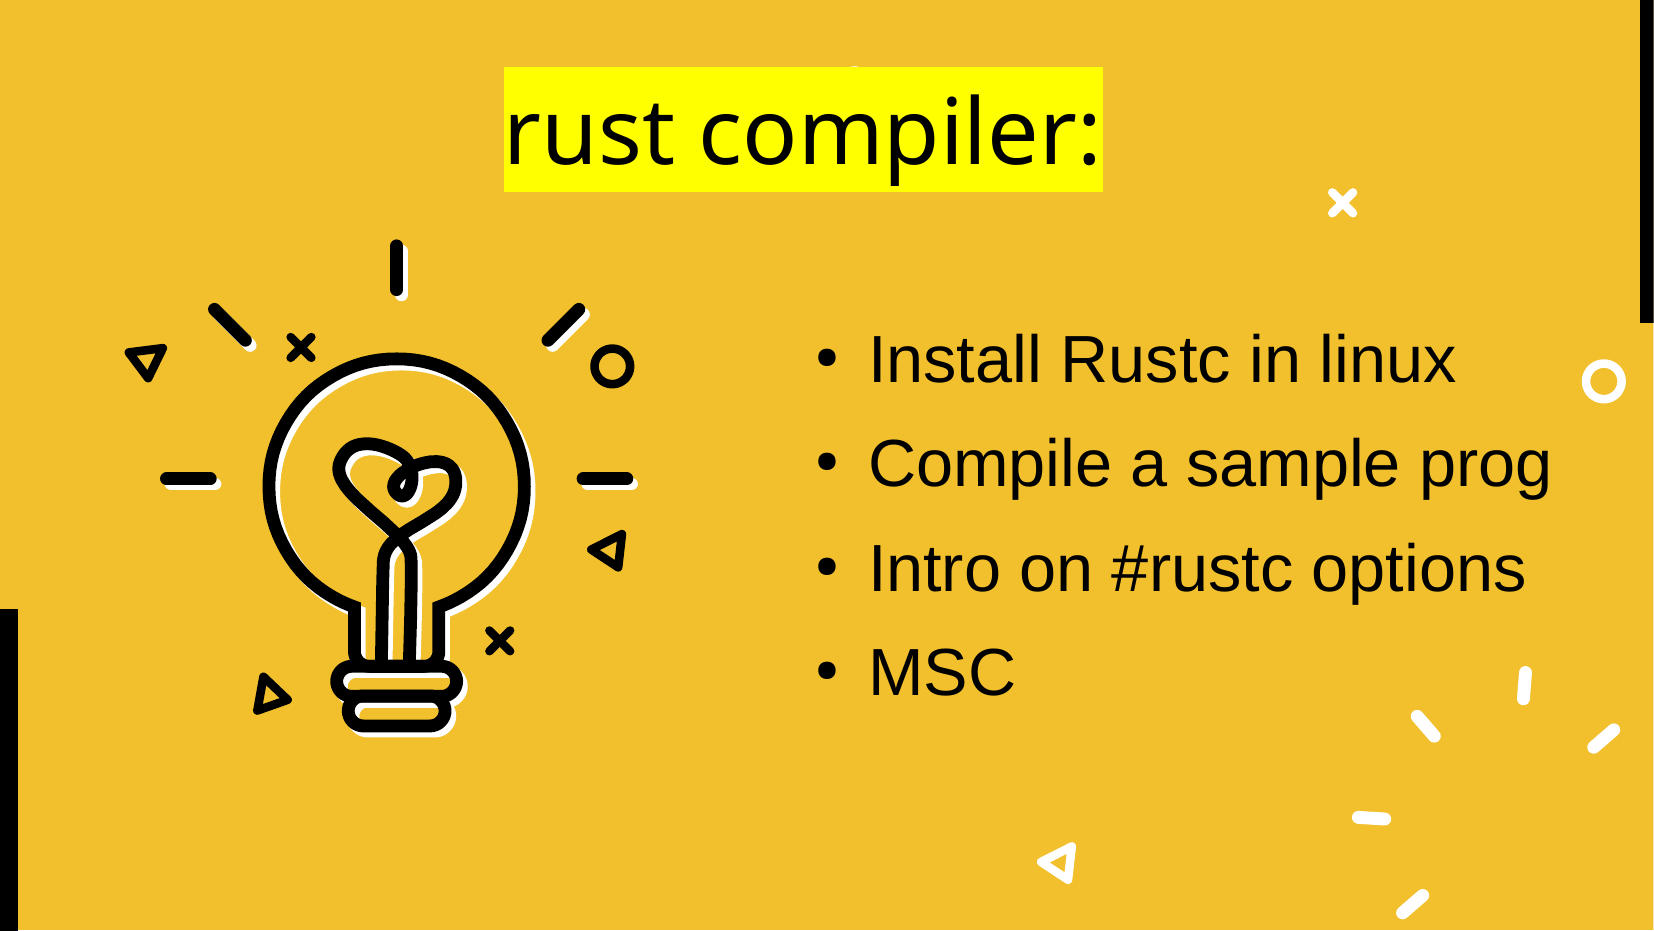

rust compiler:
# Install Rustc in linux
Compile a sample prog
Intro on #rustc options
MSC